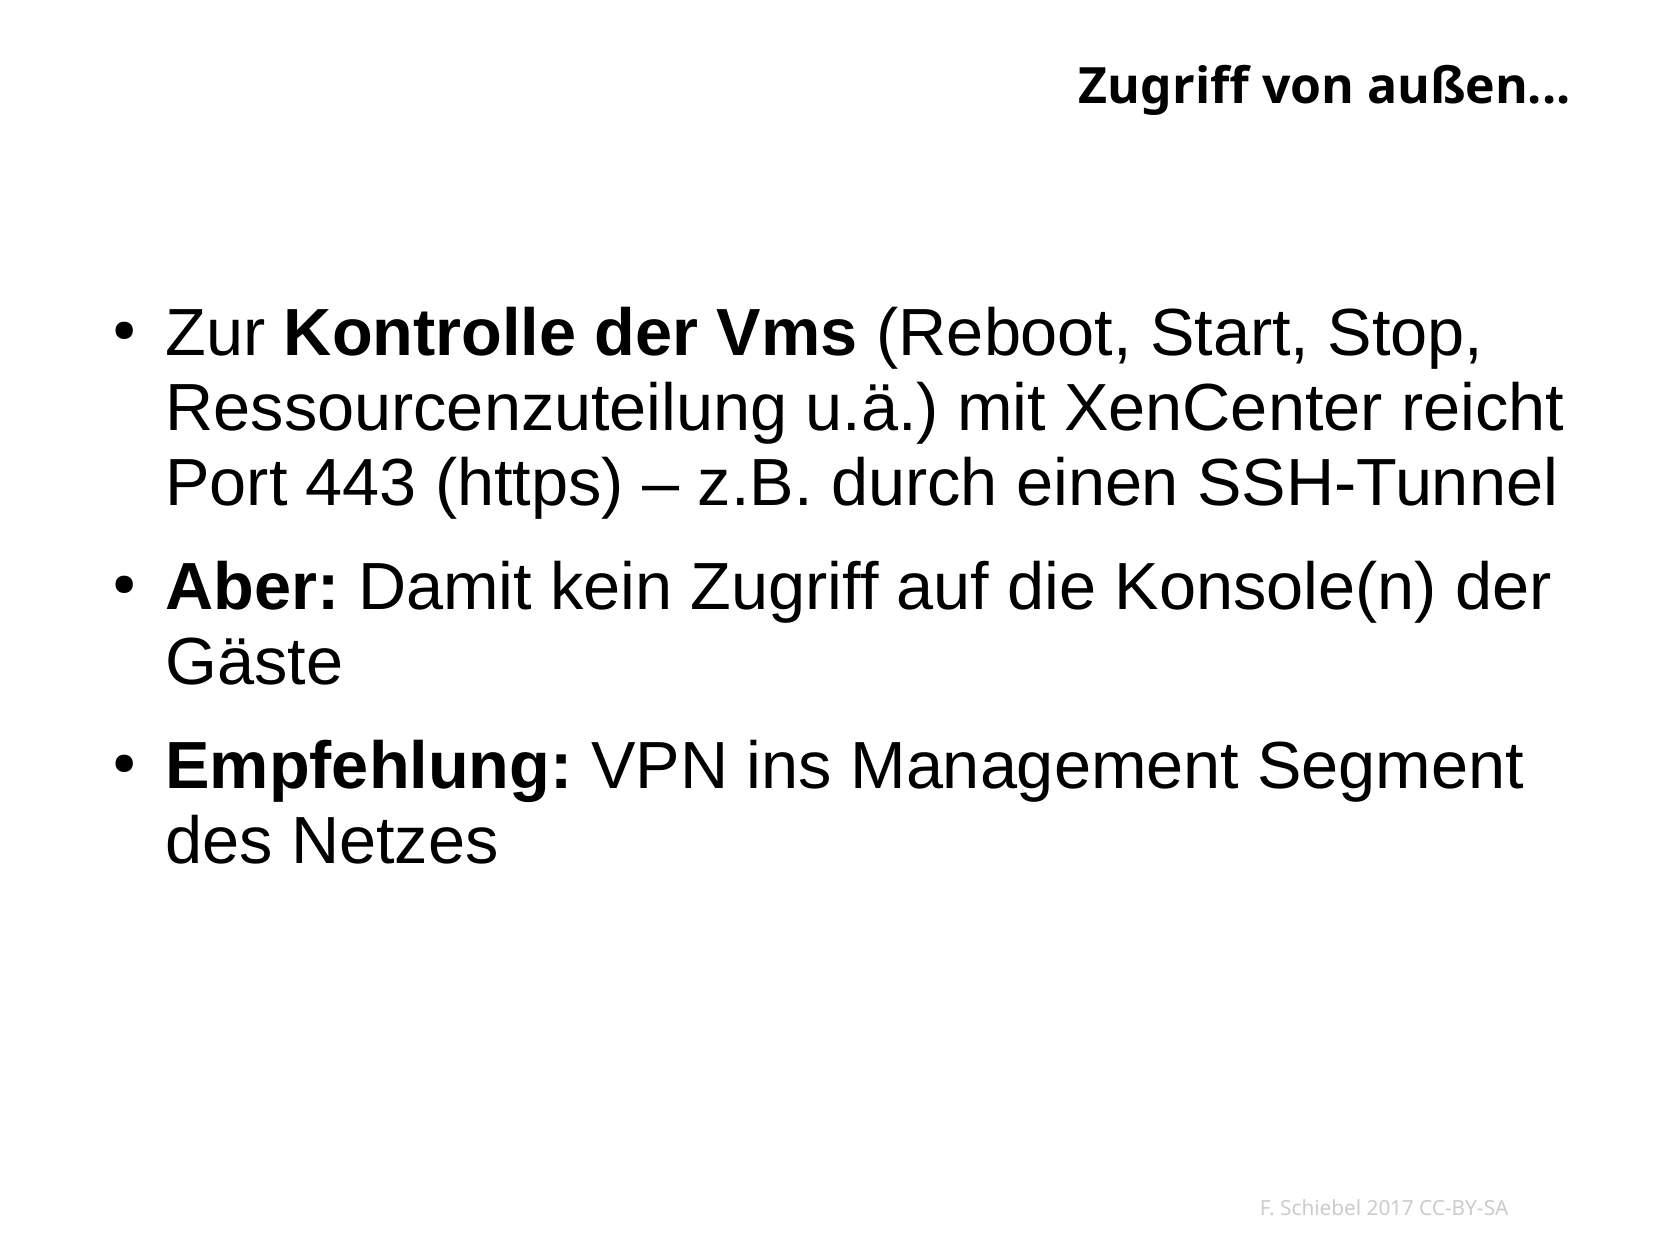

# Zugriff von außen...
Zur Kontrolle der Vms (Reboot, Start, Stop, Ressourcenzuteilung u.ä.) mit XenCenter reicht Port 443 (https) – z.B. durch einen SSH-Tunnel
Aber: Damit kein Zugriff auf die Konsole(n) der Gäste
Empfehlung: VPN ins Management Segment des Netzes